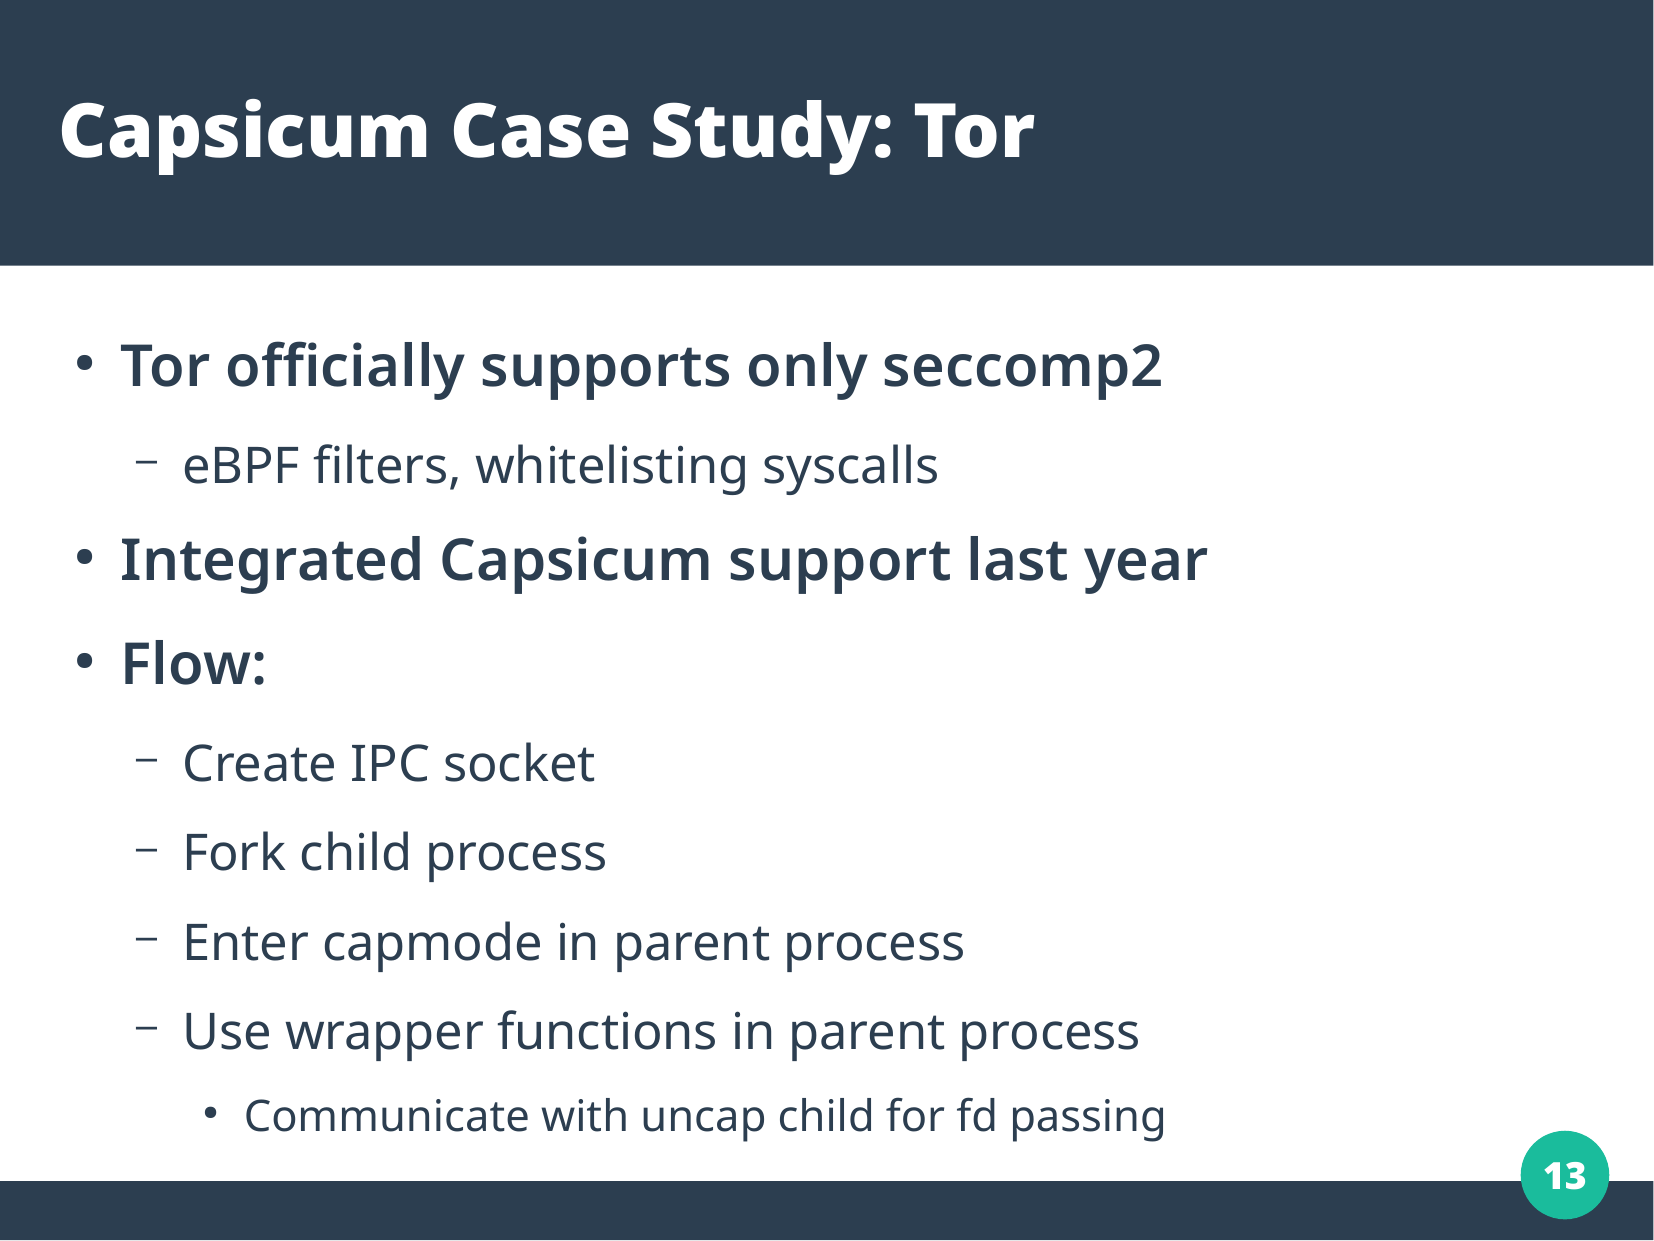

# Capsicum Case Study: Tor
Tor officially supports only seccomp2
eBPF filters, whitelisting syscalls
Integrated Capsicum support last year
Flow:
Create IPC socket
Fork child process
Enter capmode in parent process
Use wrapper functions in parent process
Communicate with uncap child for fd passing
13